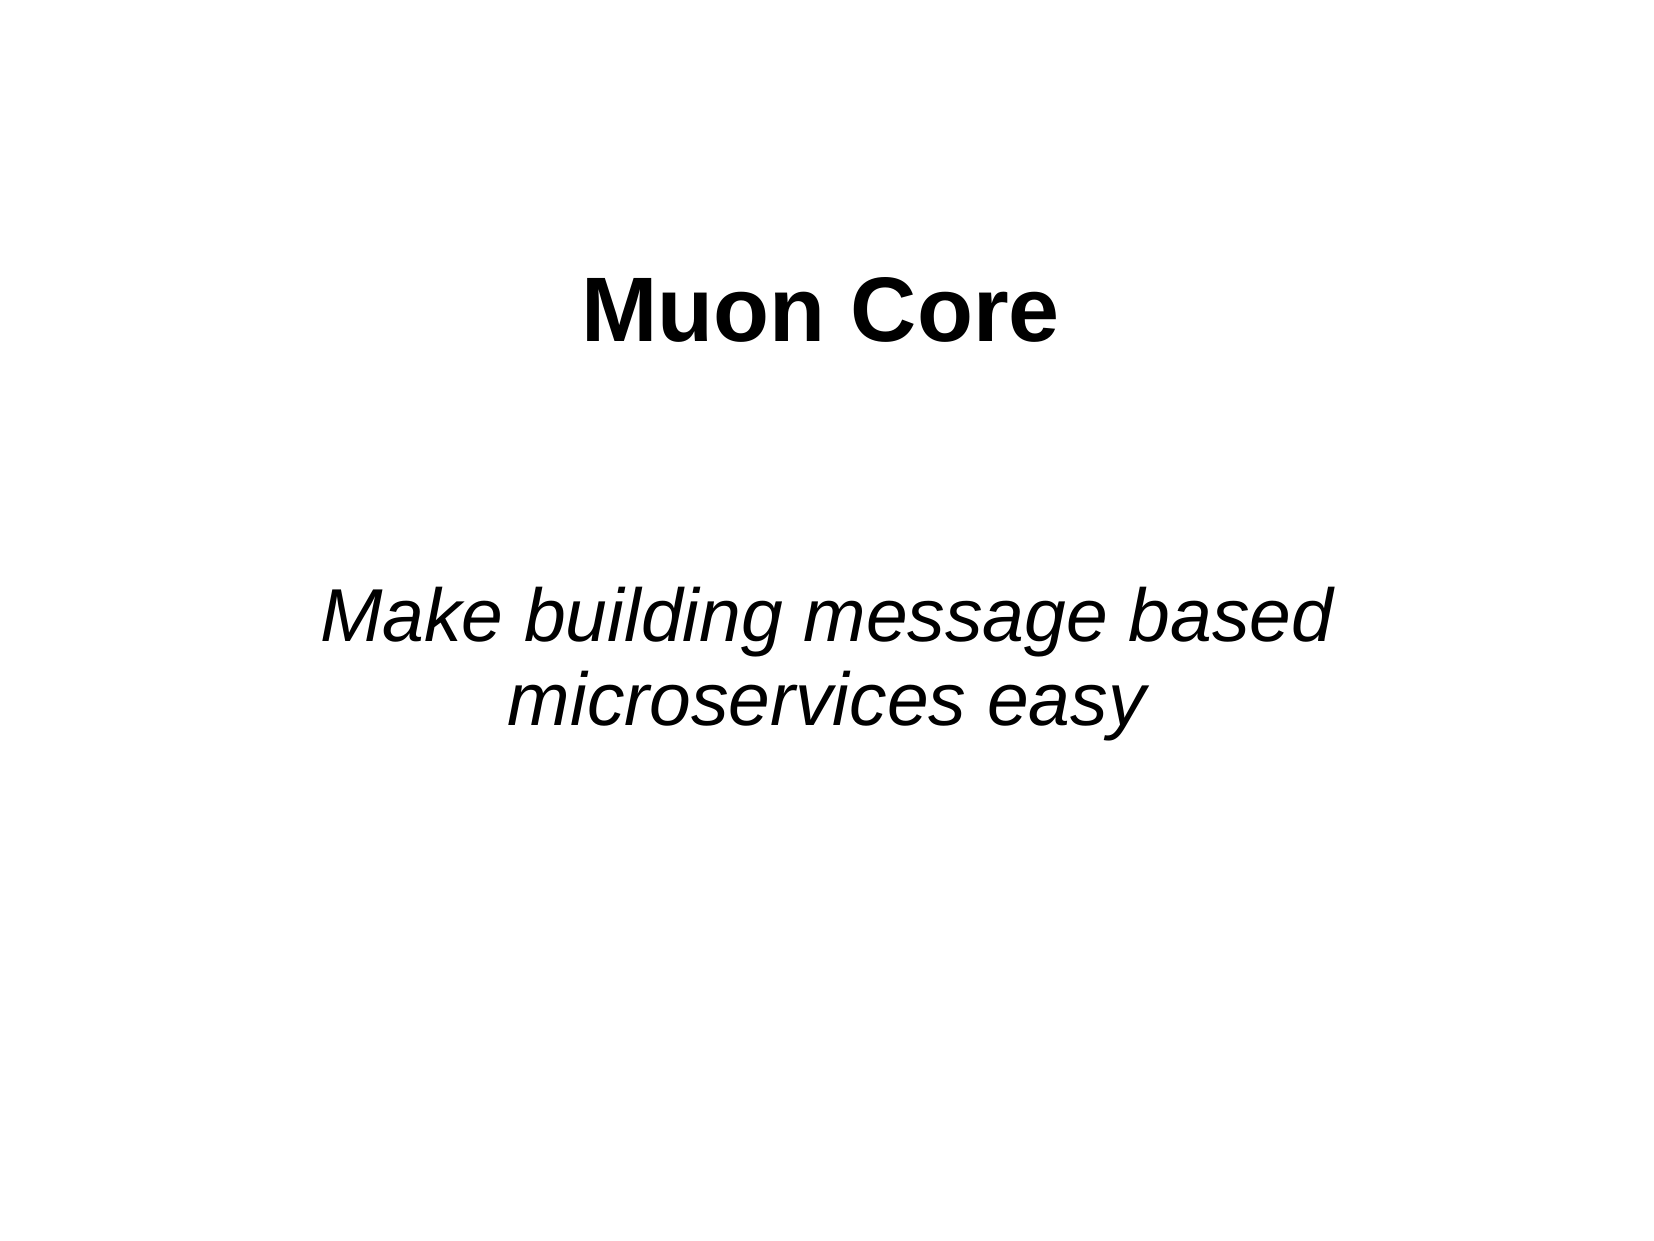

# Muon Core
Make building message based microservices easy